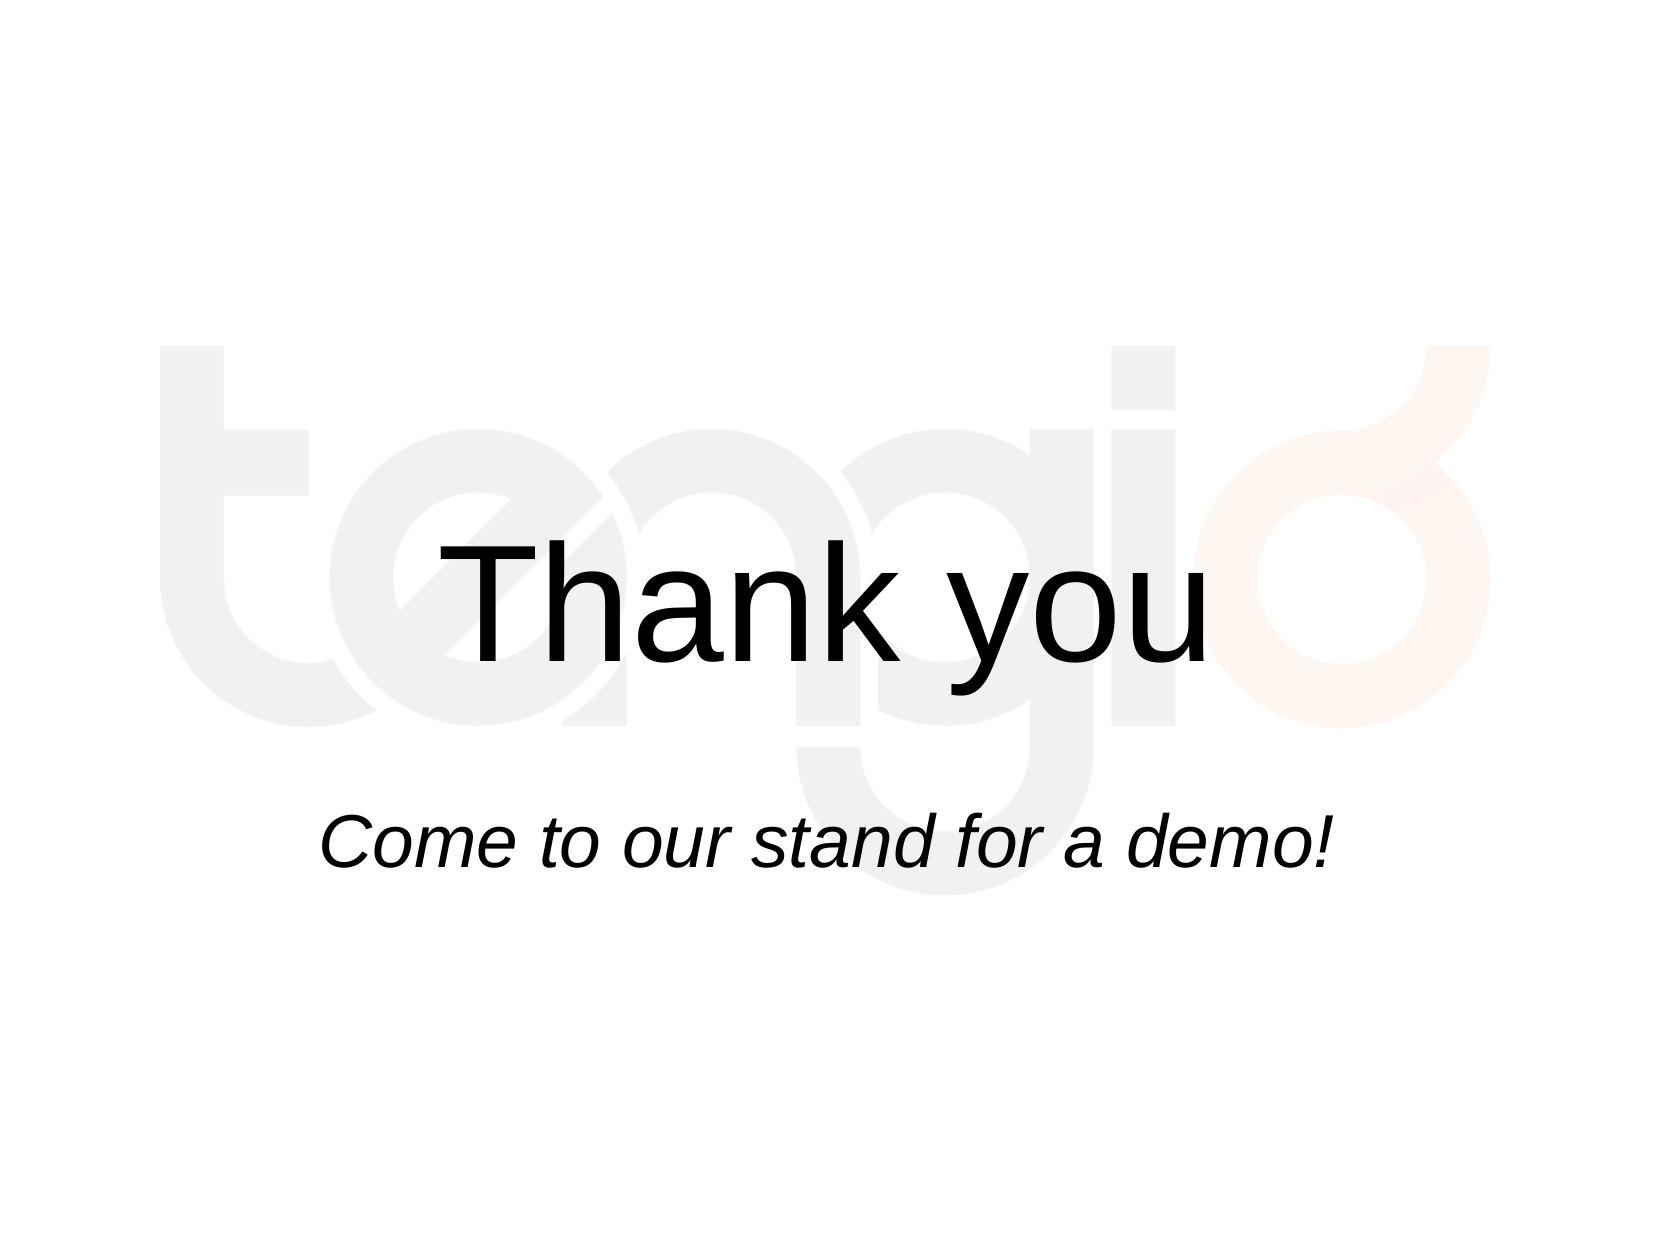

# Thank you Come to our stand for a demo!